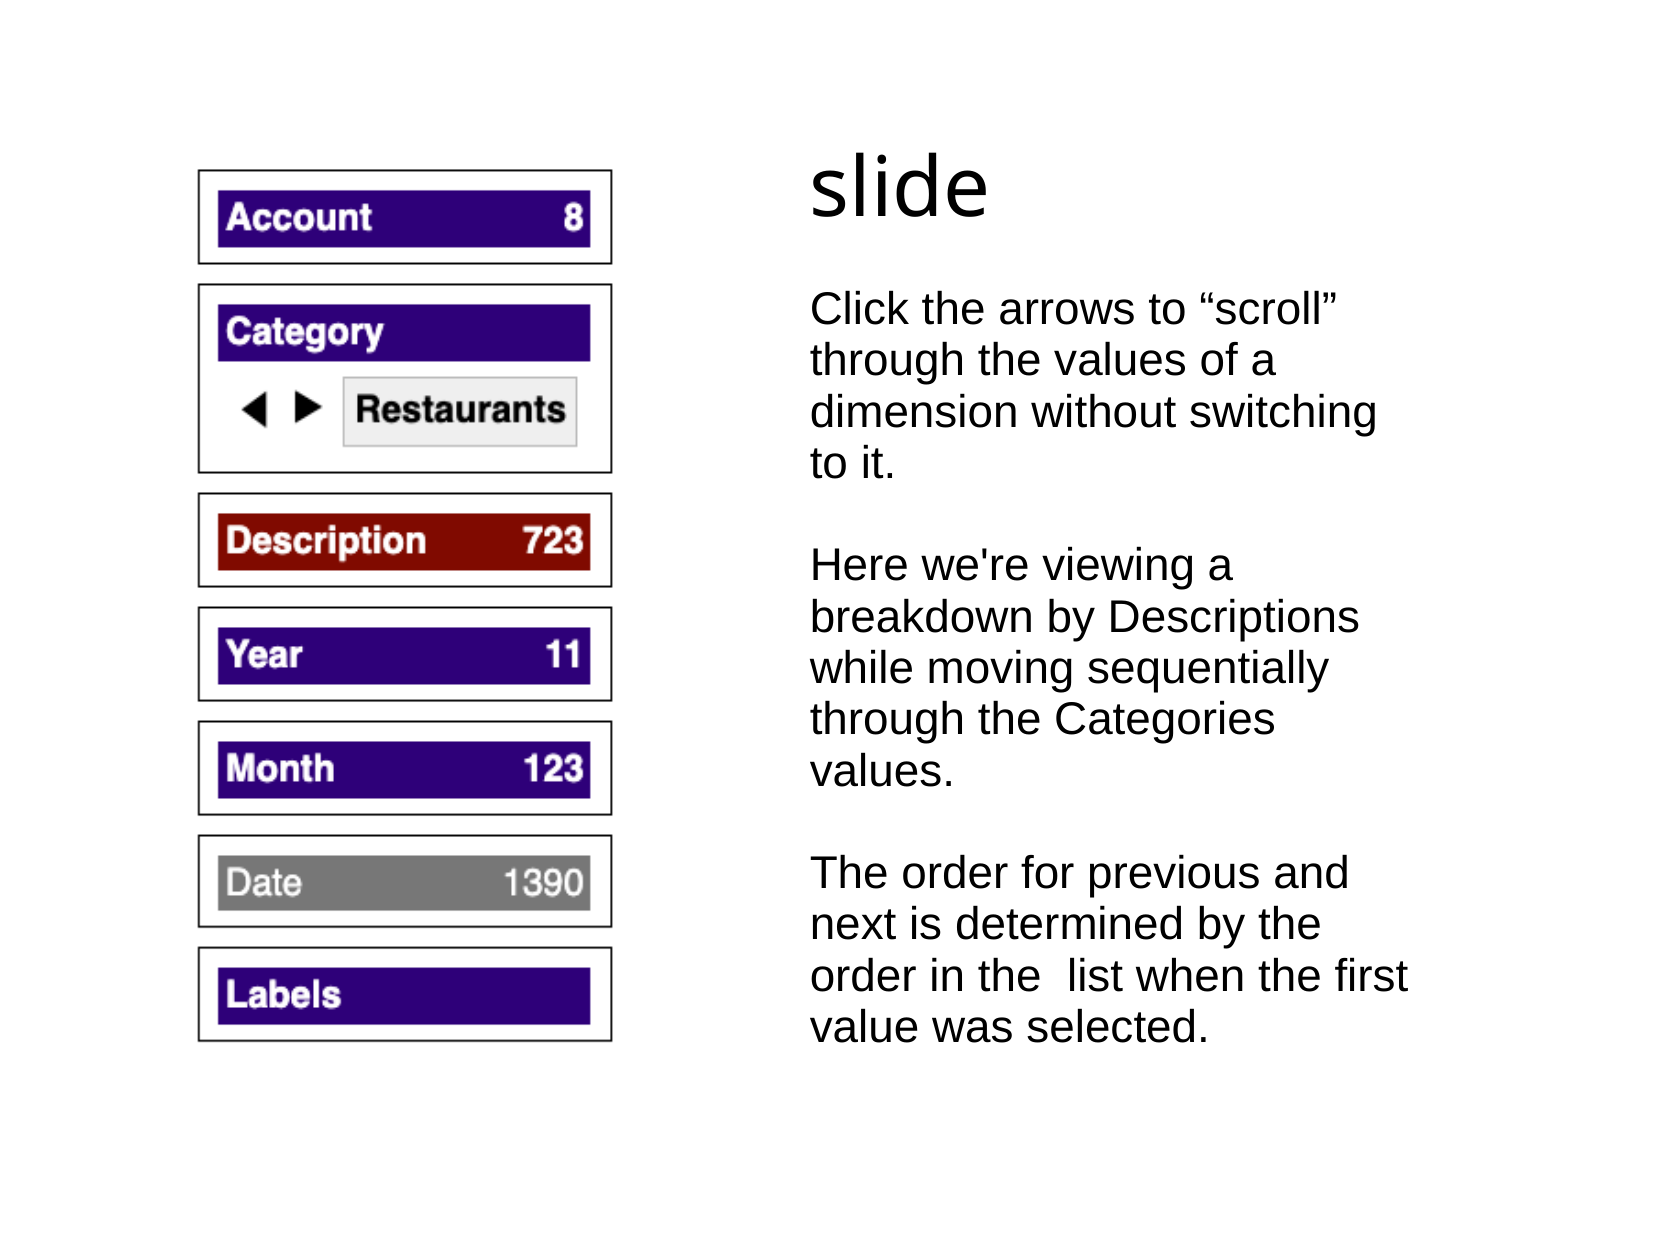

slide
Click the arrows to “scroll” through the values of a dimension without switching to it.
Here we're viewing a breakdown by Descriptions while moving sequentially through the Categories values.
The order for previous and next is determined by the order in the list when the first value was selected.